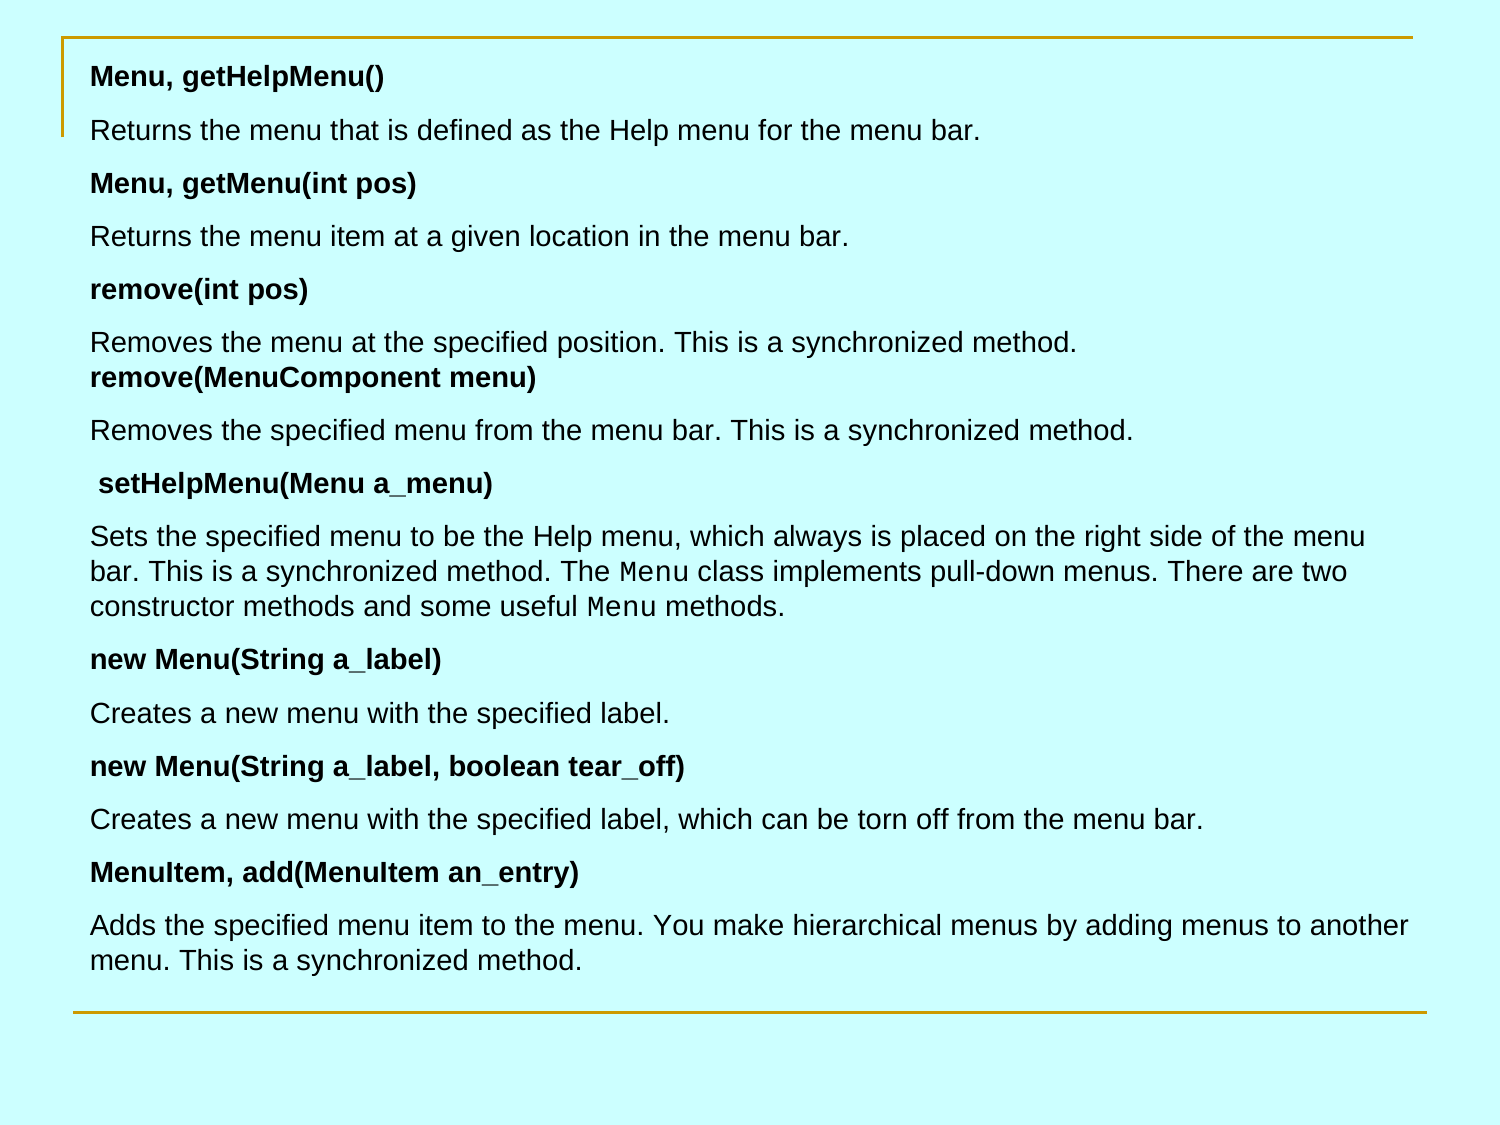

Menu, getHelpMenu()
Returns the menu that is defined as the Help menu for the menu bar.
Menu, getMenu(int pos)
Returns the menu item at a given location in the menu bar.
remove(int pos)
Removes the menu at the specified position. This is a synchronized method. remove(MenuComponent menu)
Removes the specified menu from the menu bar. This is a synchronized method.
 setHelpMenu(Menu a_menu)
Sets the specified menu to be the Help menu, which always is placed on the right side of the menu bar. This is a synchronized method. The Menu class implements pull-down menus. There are two constructor methods and some useful Menu methods.
new Menu(String a_label)
Creates a new menu with the specified label.
new Menu(String a_label, boolean tear_off)
Creates a new menu with the specified label, which can be torn off from the menu bar.
MenuItem, add(MenuItem an_entry)
Adds the specified menu item to the menu. You make hierarchical menus by adding menus to another menu. This is a synchronized method.